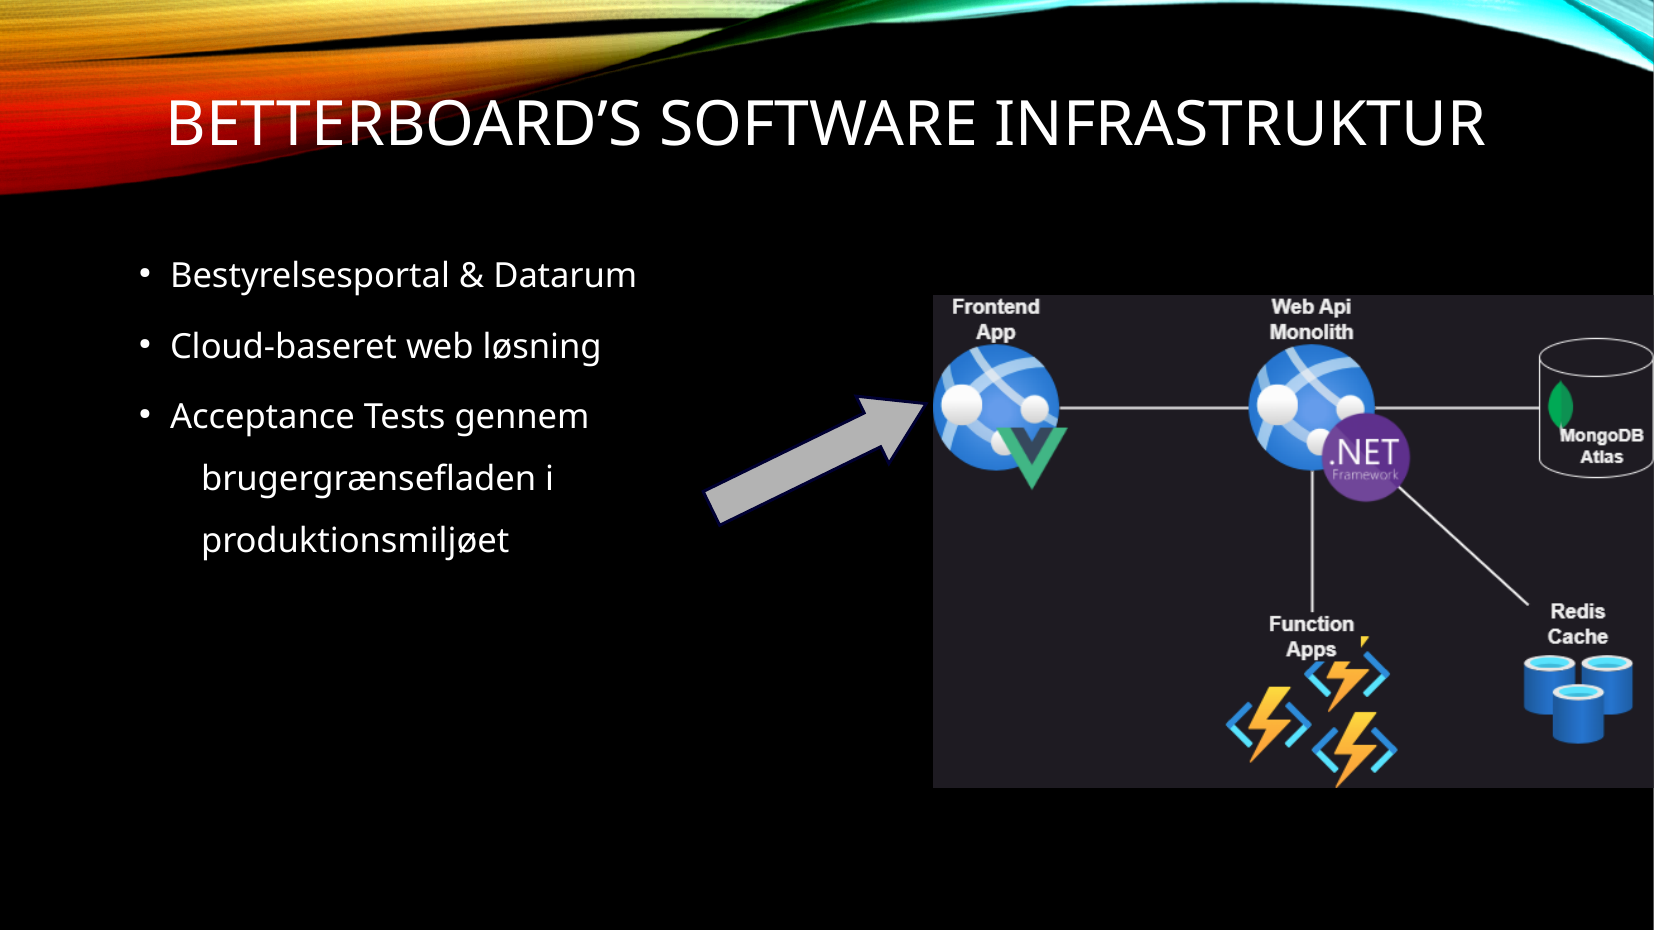

# BetterBoard’s Software Infrastruktur
Bestyrelsesportal & Datarum
Cloud-baseret web løsning
Acceptance Tests gennem brugergrænsefladen i produktionsmiljøet